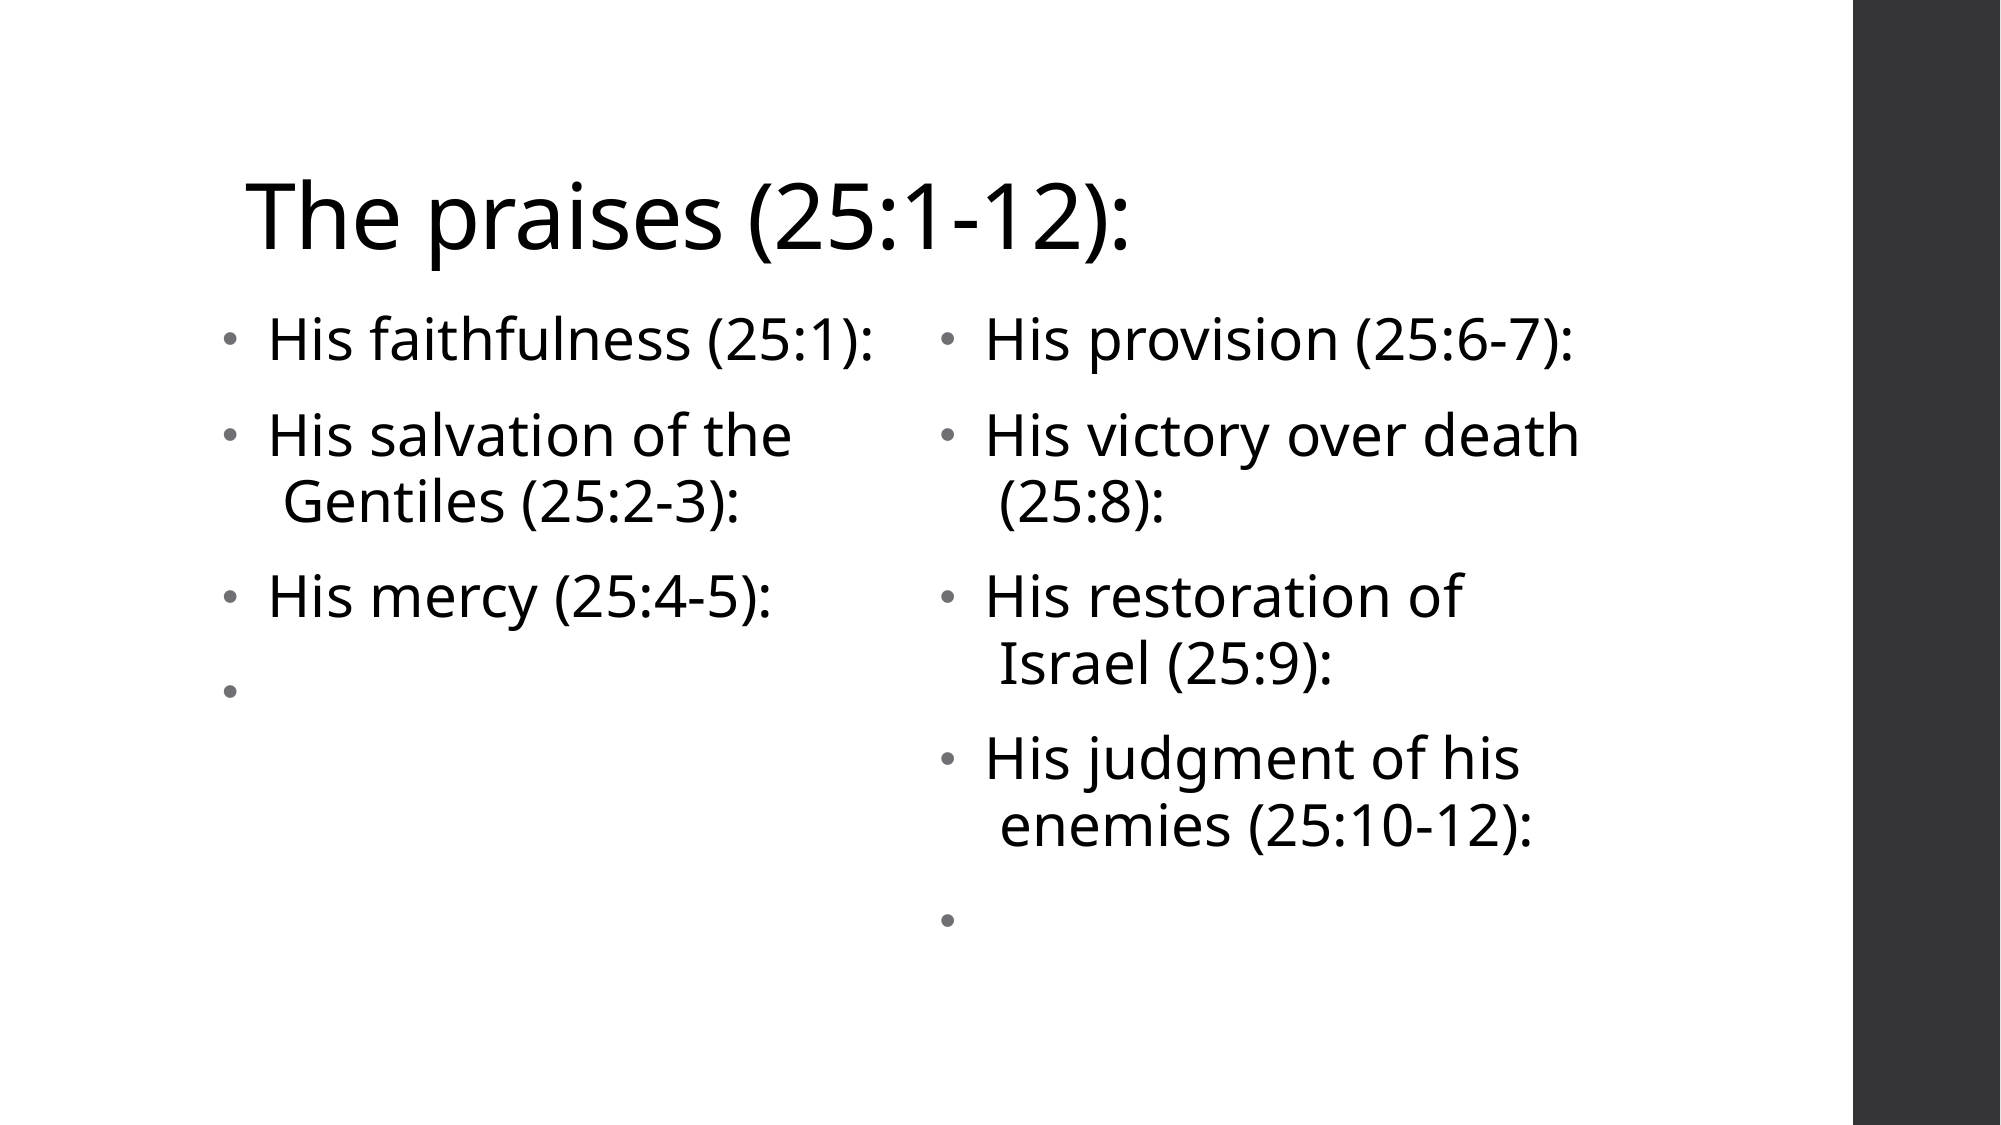

# The praises (25:1-12):
 His faithfulness (25:1):
 His salvation of the Gentiles (25:2-3):
 His mercy (25:4-5):
 His provision (25:6-7):
 His victory over death (25:8):
 His restoration of Israel (25:9):
 His judgment of his enemies (25:10-12):